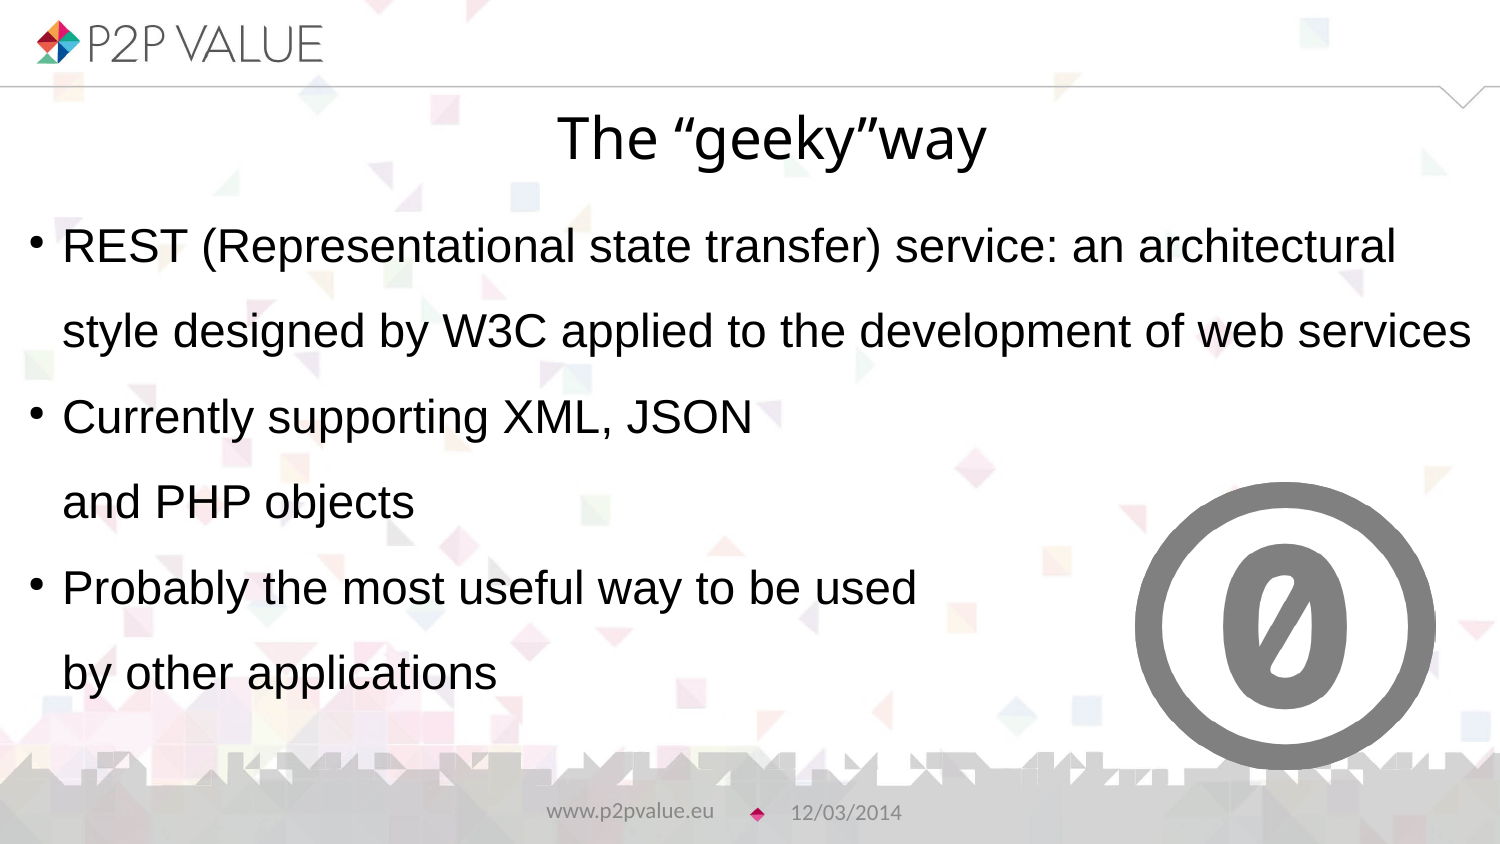

# The “geeky”way
REST (Representational state transfer) service: an architectural style designed by W3C applied to the development of web services
Currently supporting XML, JSON
and PHP objects
Probably the most useful way to be used
by other applications
12/03/2014
www.p2pvalue.eu